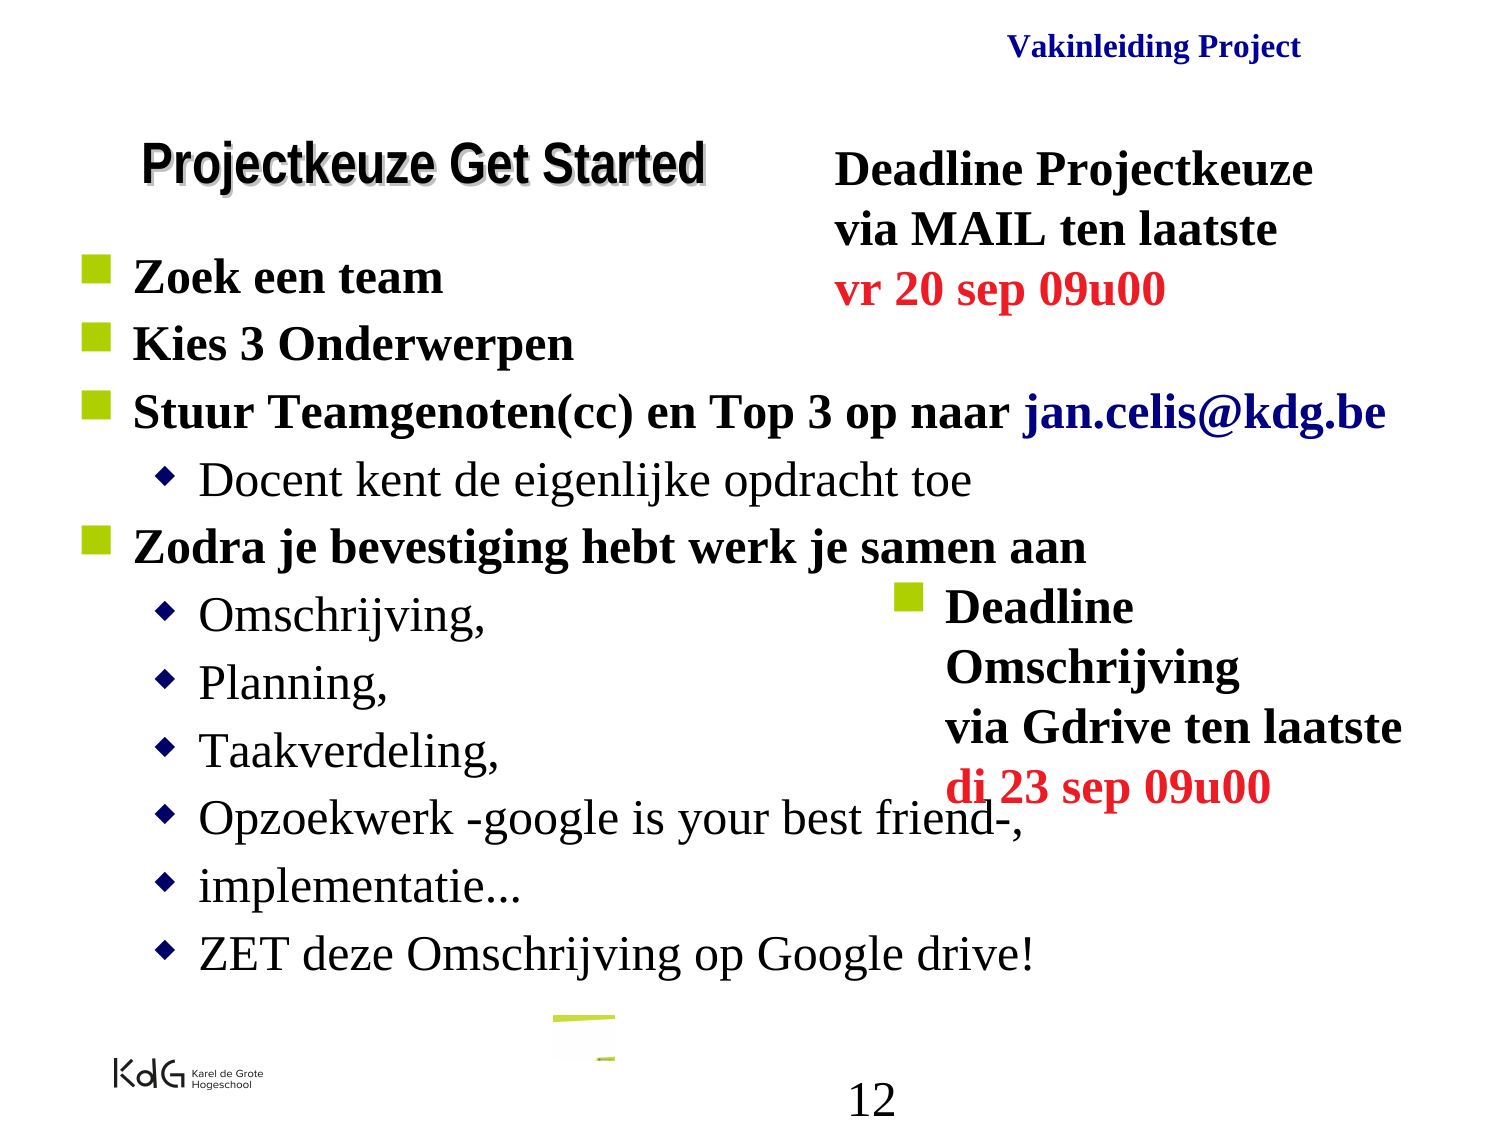

# Projectkeuze Get Started
Deadline Projectkeuze
via MAIL ten laatste
vr 20 sep 09u00
Zoek een team
Kies 3 Onderwerpen
Stuur Teamgenoten(cc) en Top 3 op naar jan.celis@kdg.be
Docent kent de eigenlijke opdracht toe
Zodra je bevestiging hebt werk je samen aan
Omschrijving,
Planning,
Taakverdeling,
Opzoekwerk -google is your best friend-,
implementatie...
ZET deze Omschrijving op Google drive!
Deadline Omschrijving
via Gdrive ten laatste
di 23 sep 09u00